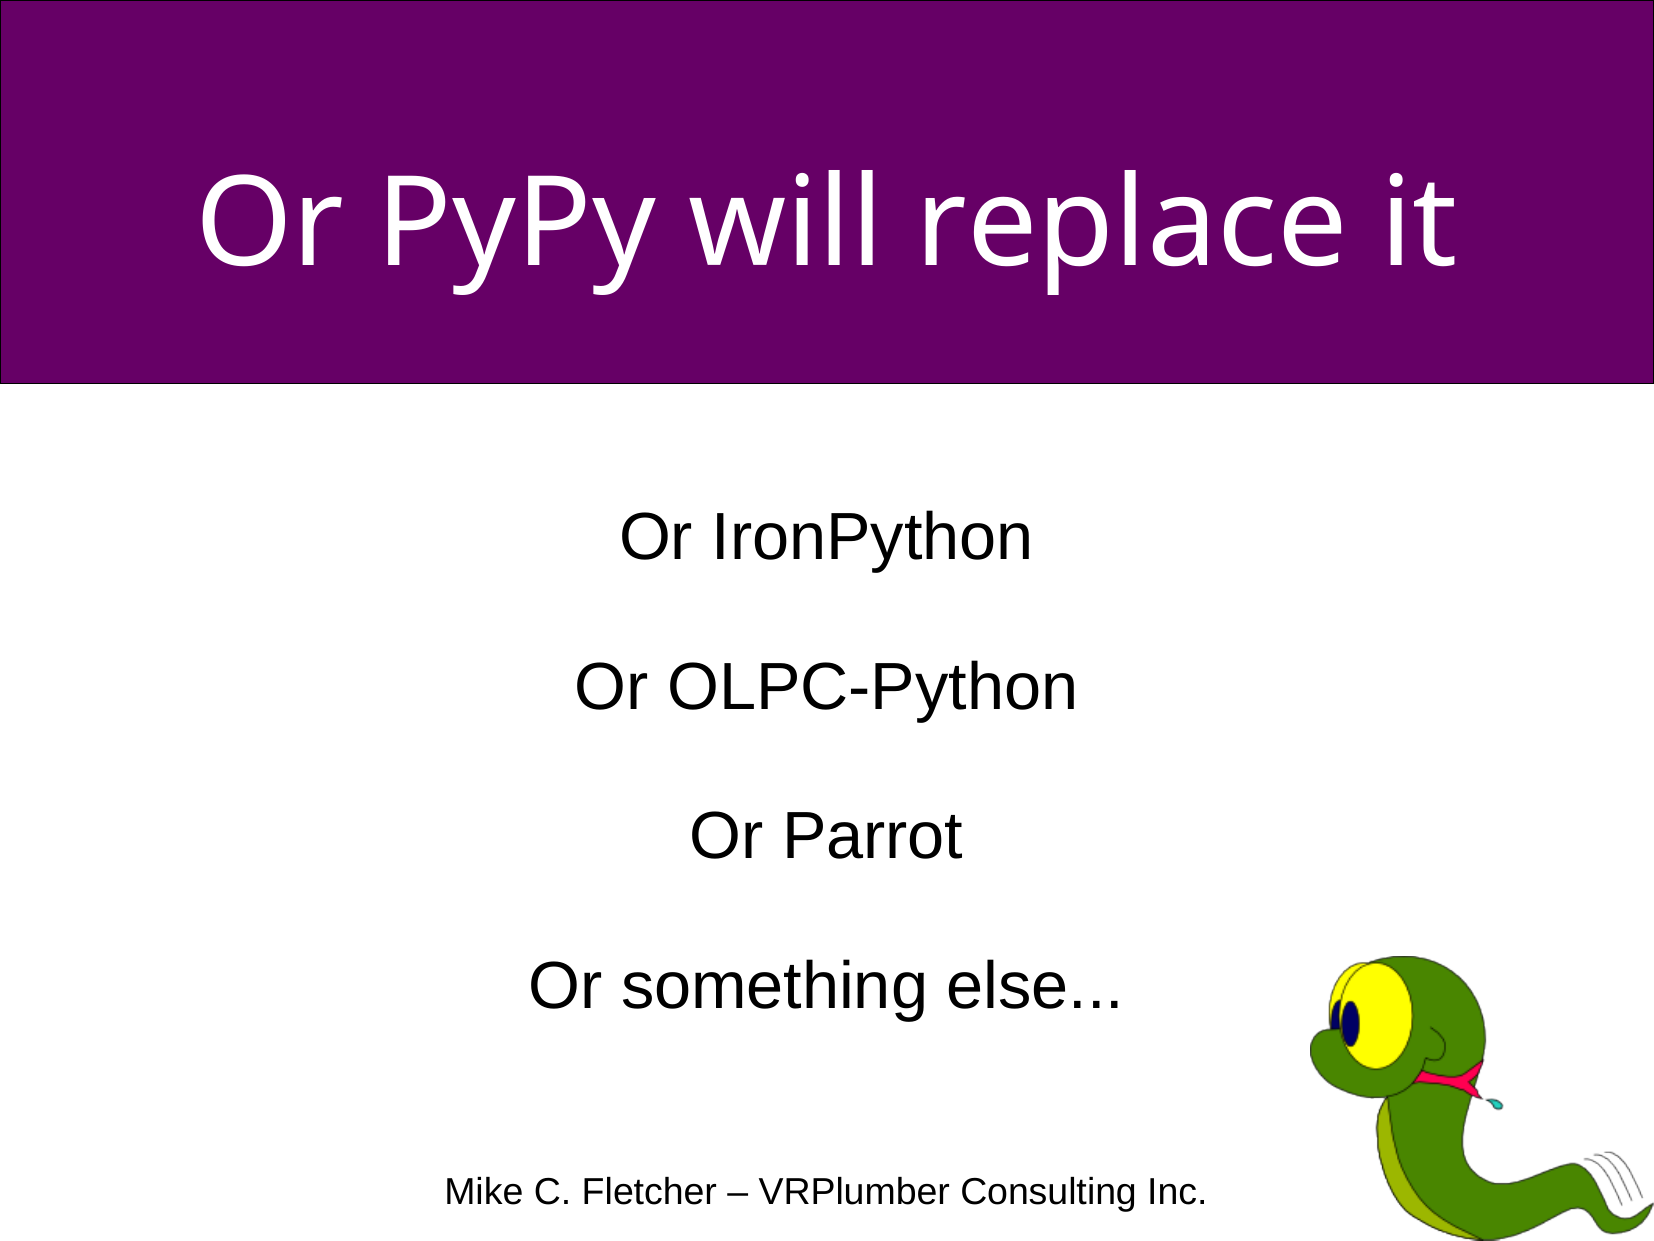

# Or PyPy will replace it
Or IronPython
Or OLPC-Python
Or Parrot
Or something else...